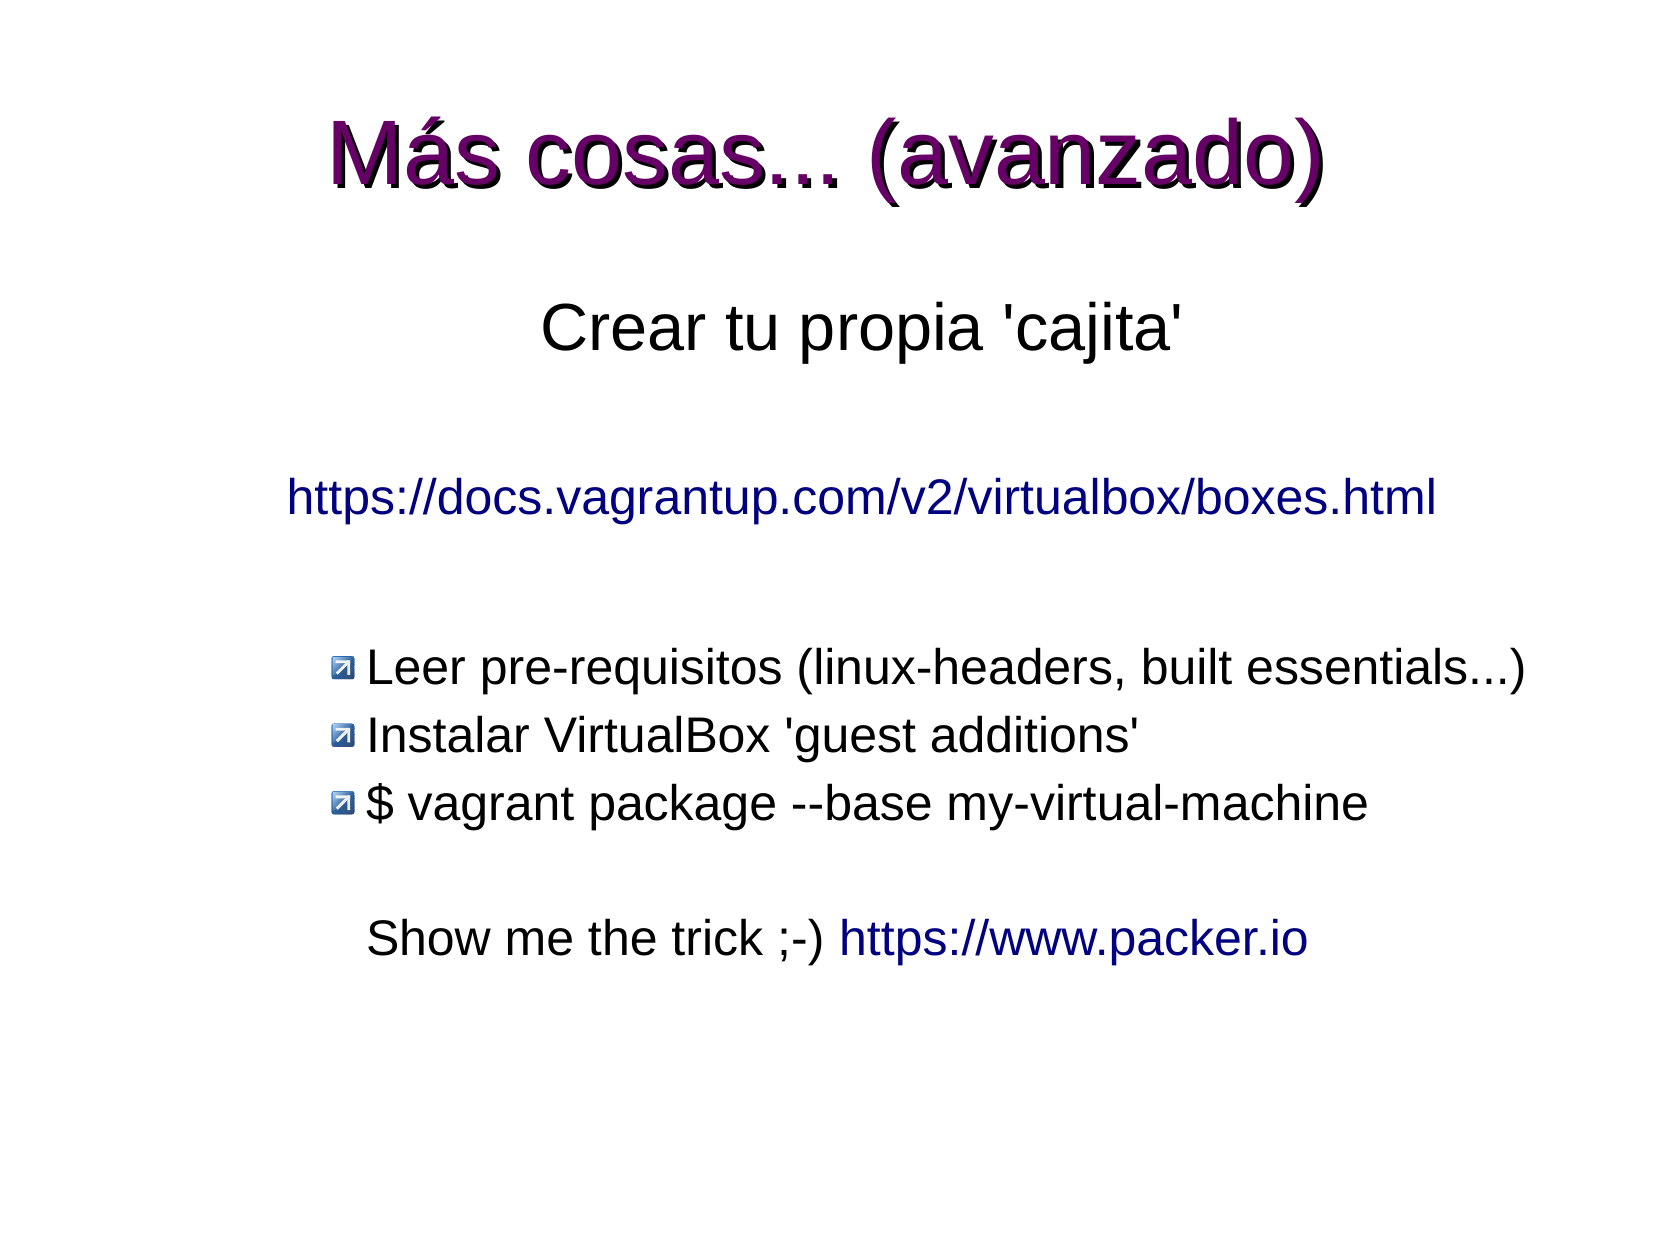

# Más cosas... (avanzado)
Crear tu propia 'cajita'
https://docs.vagrantup.com/v2/virtualbox/boxes.html
Leer pre-requisitos (linux-headers, built essentials...)
Instalar VirtualBox 'guest additions'
$ vagrant package --base my-virtual-machine
Show me the trick ;-) https://www.packer.io